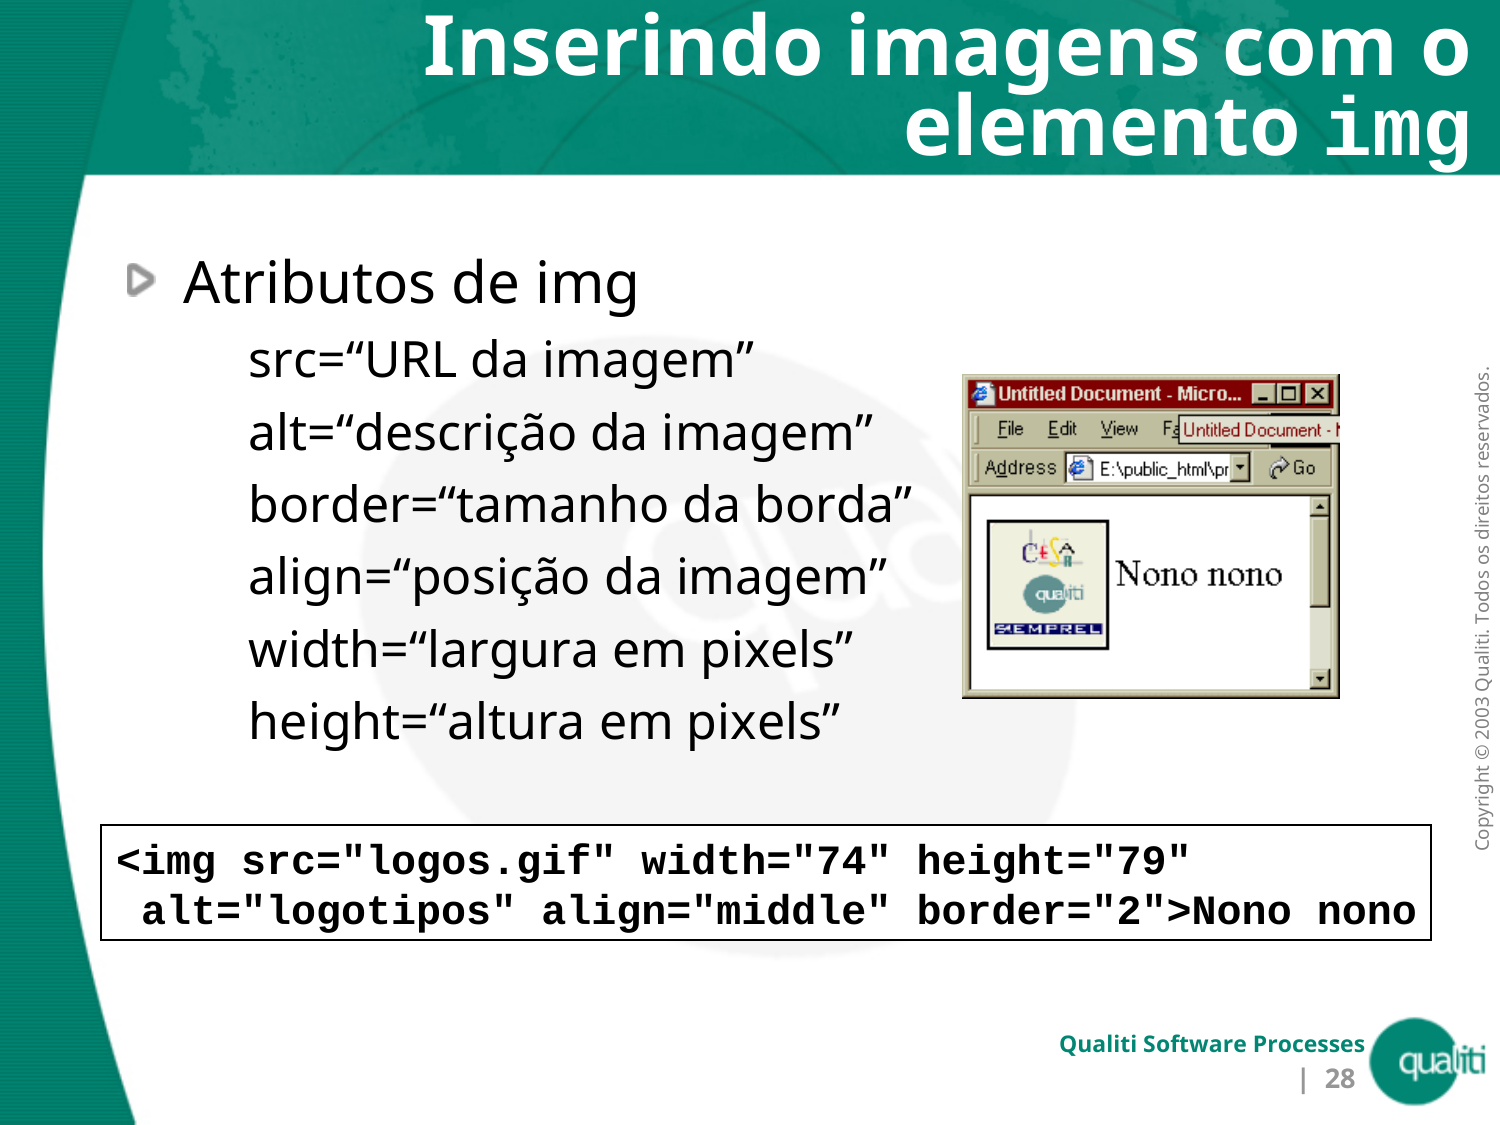

# Inserindo imagens com o elemento img
Atributos de img
src=“URL da imagem”
alt=“descrição da imagem”
border=“tamanho da borda”
align=“posição da imagem”
width=“largura em pixels”
height=“altura em pixels”
<img src="logos.gif" width="74" height="79"
 alt="logotipos" align="middle" border="2">Nono nono